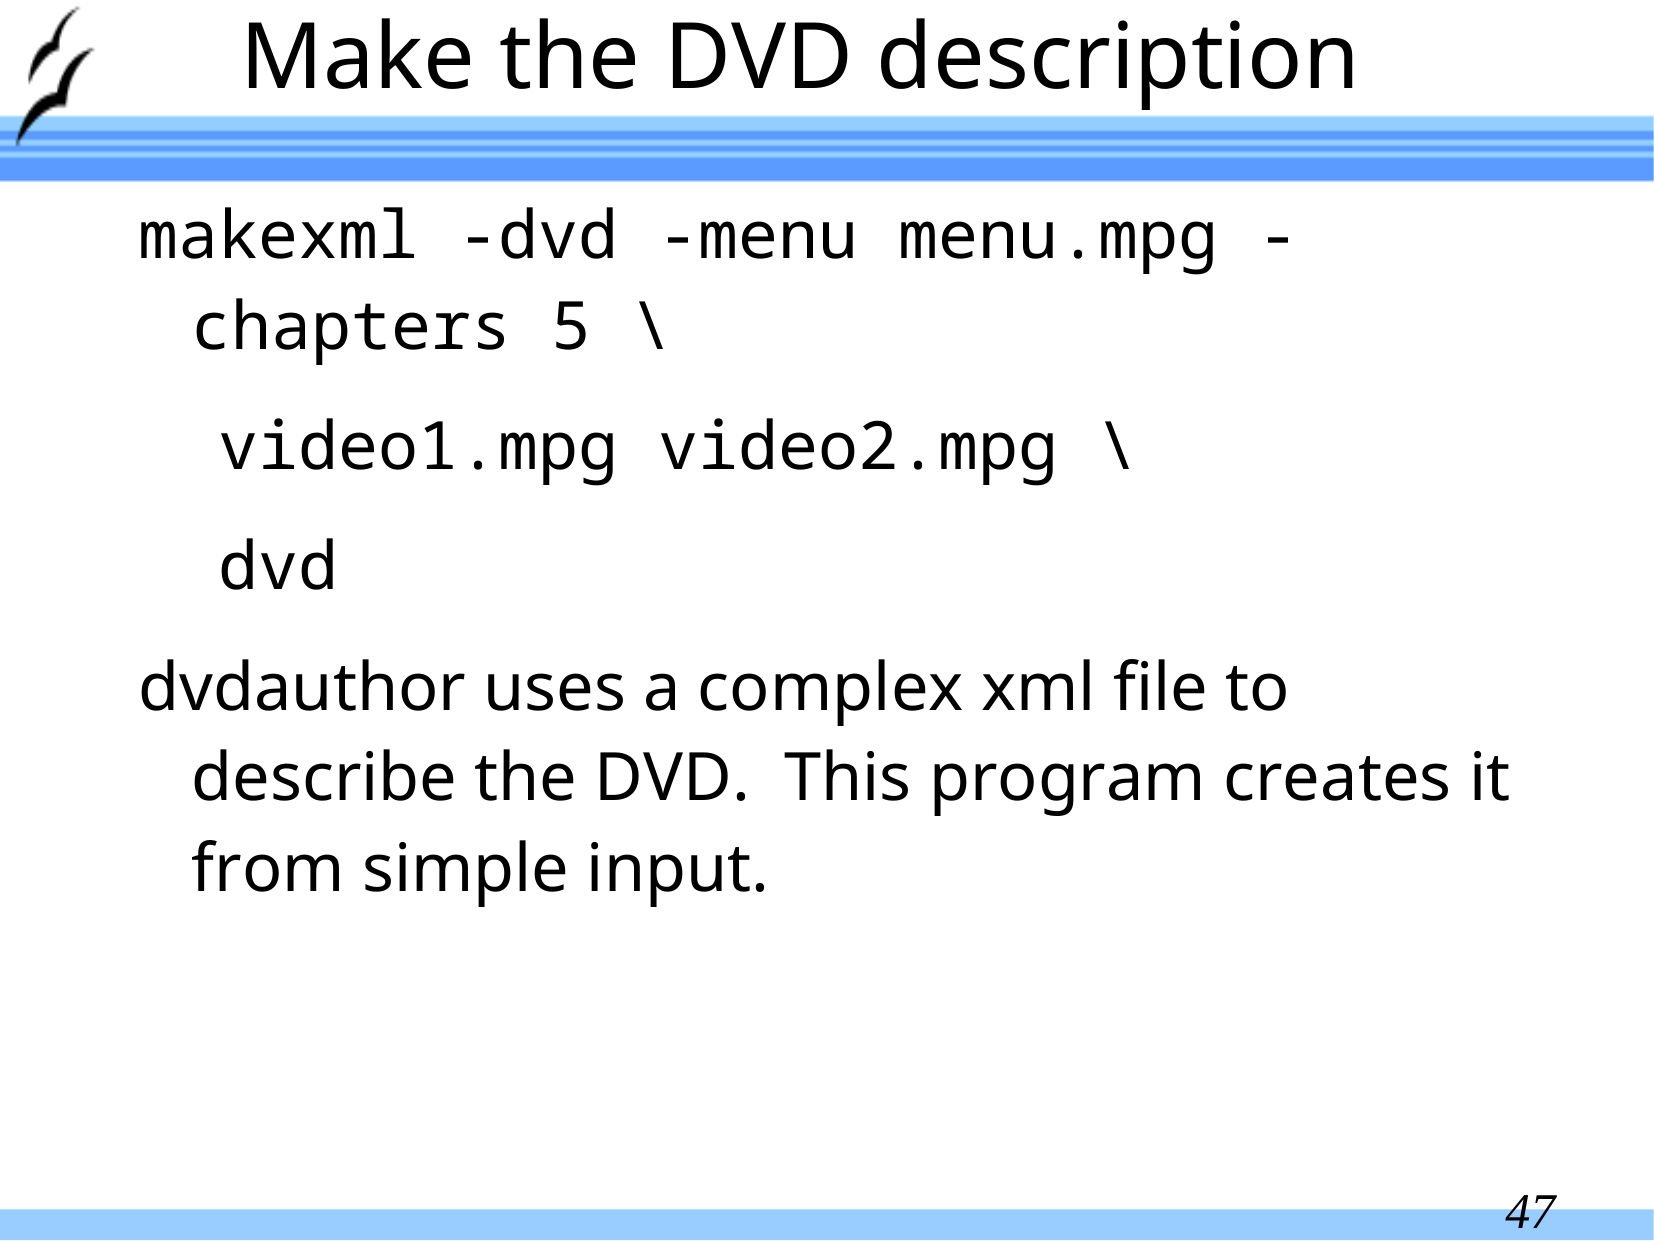

# Make the DVD description
makexml -dvd -menu menu.mpg -chapters 5 \
 video1.mpg video2.mpg \
 dvd
dvdauthor uses a complex xml file to describe the DVD. This program creates it from simple input.